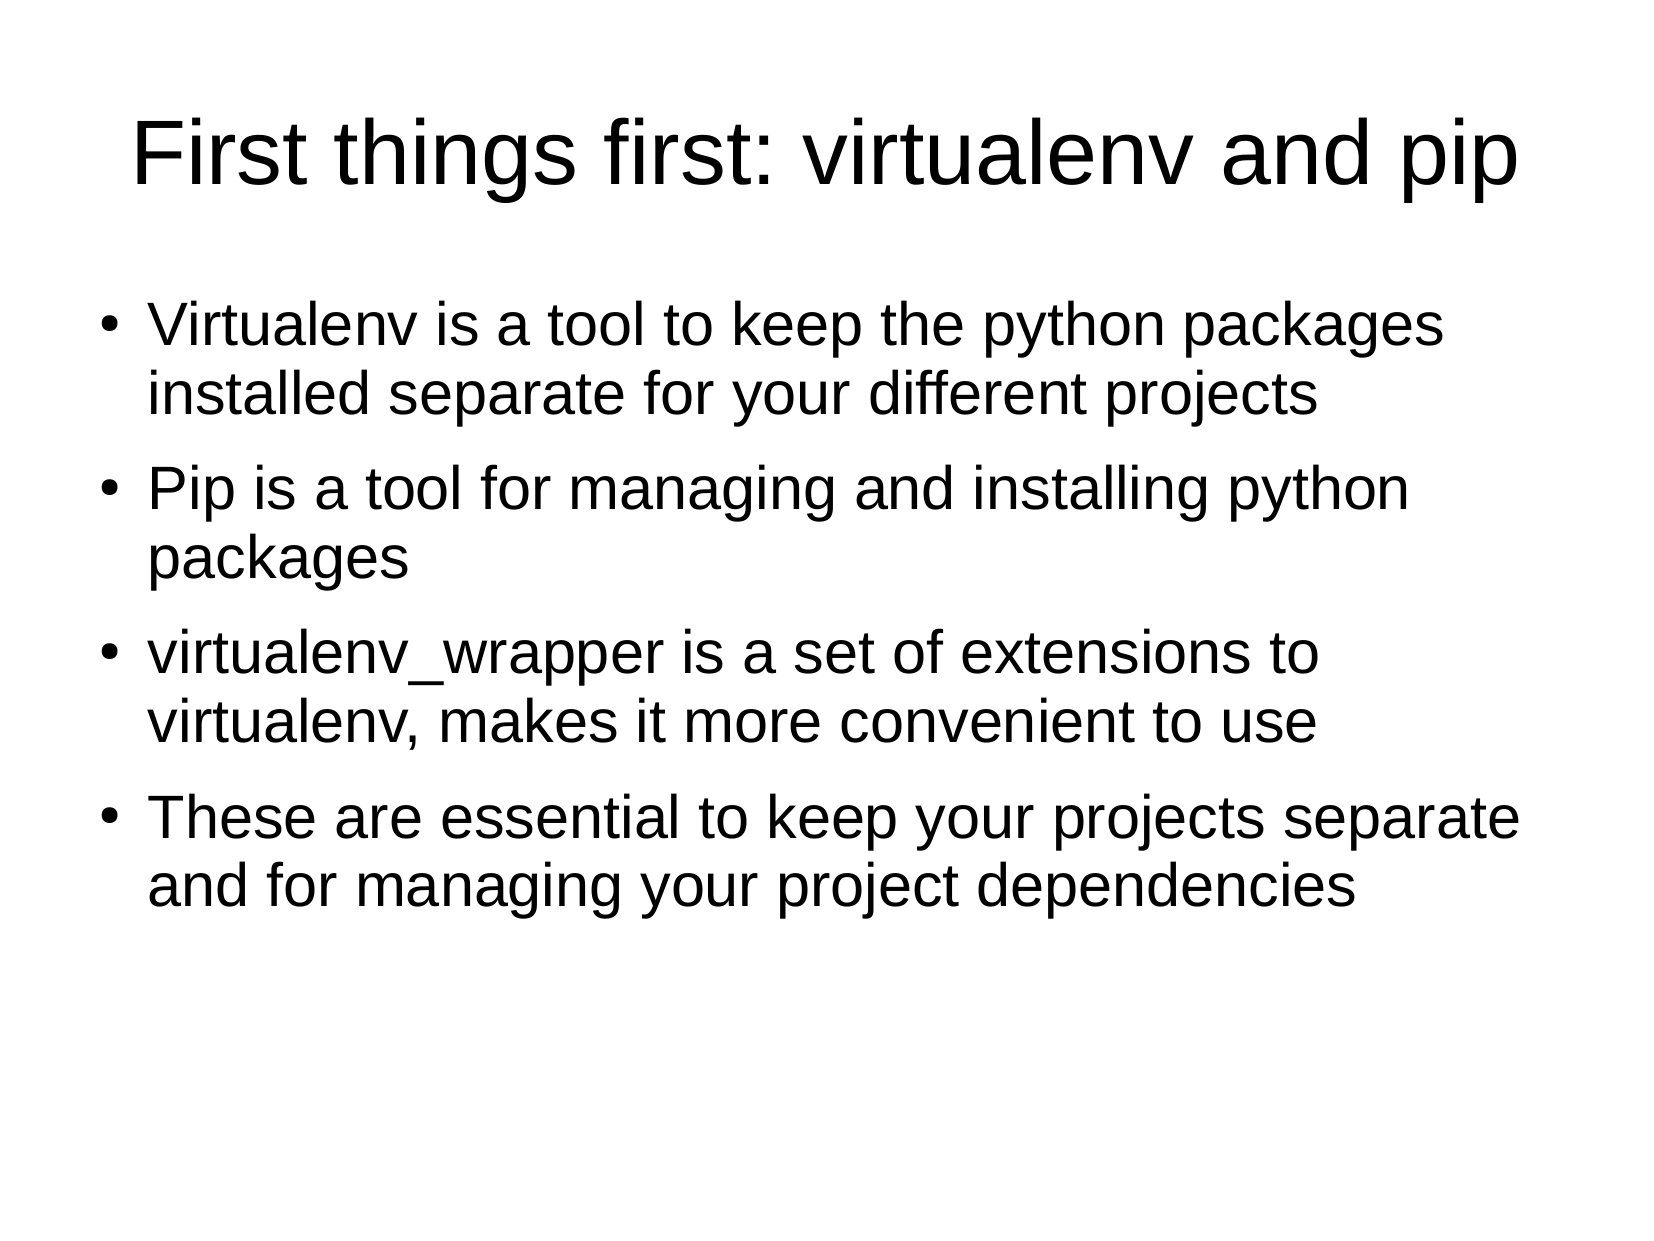

# First things first: virtualenv and pip
Virtualenv is a tool to keep the python packages installed separate for your different projects
Pip is a tool for managing and installing python packages
virtualenv_wrapper is a set of extensions to virtualenv, makes it more convenient to use
These are essential to keep your projects separate and for managing your project dependencies